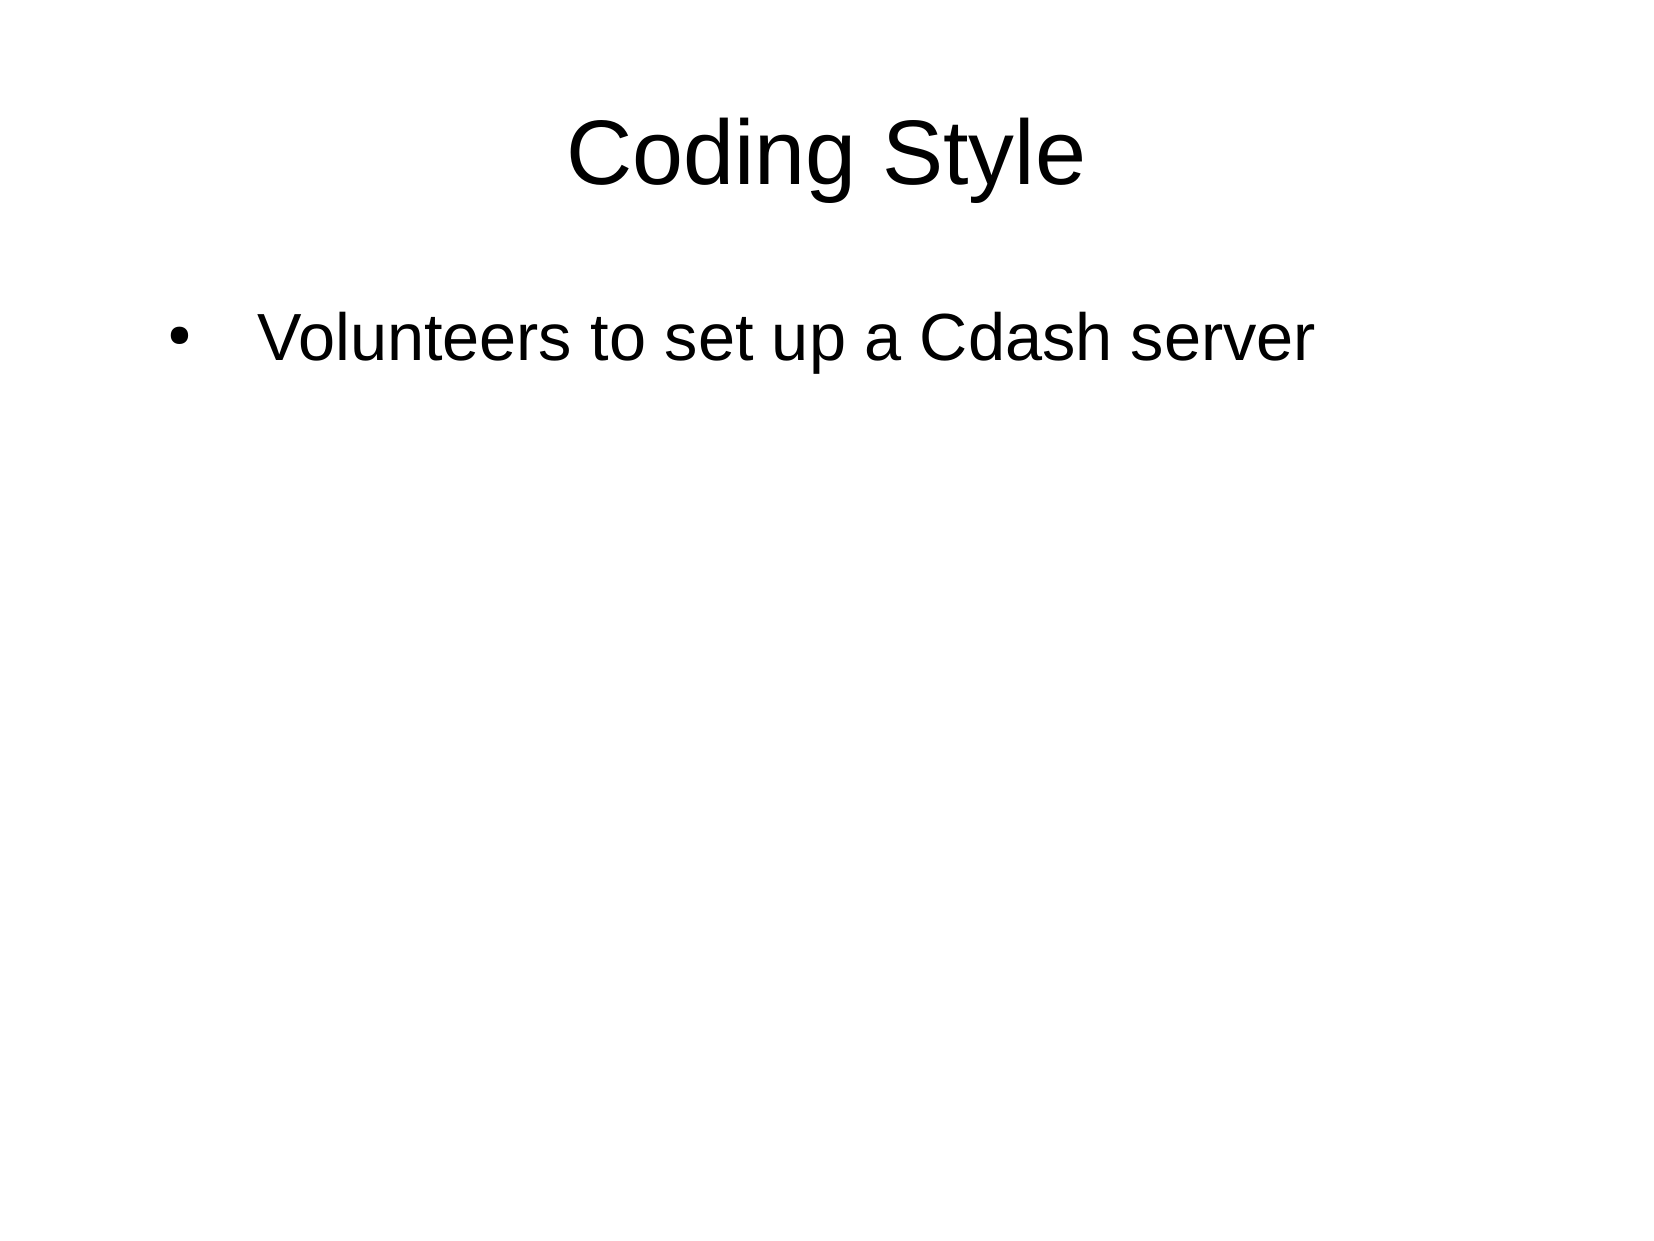

# Coding Style
 Volunteers to set up a Cdash server